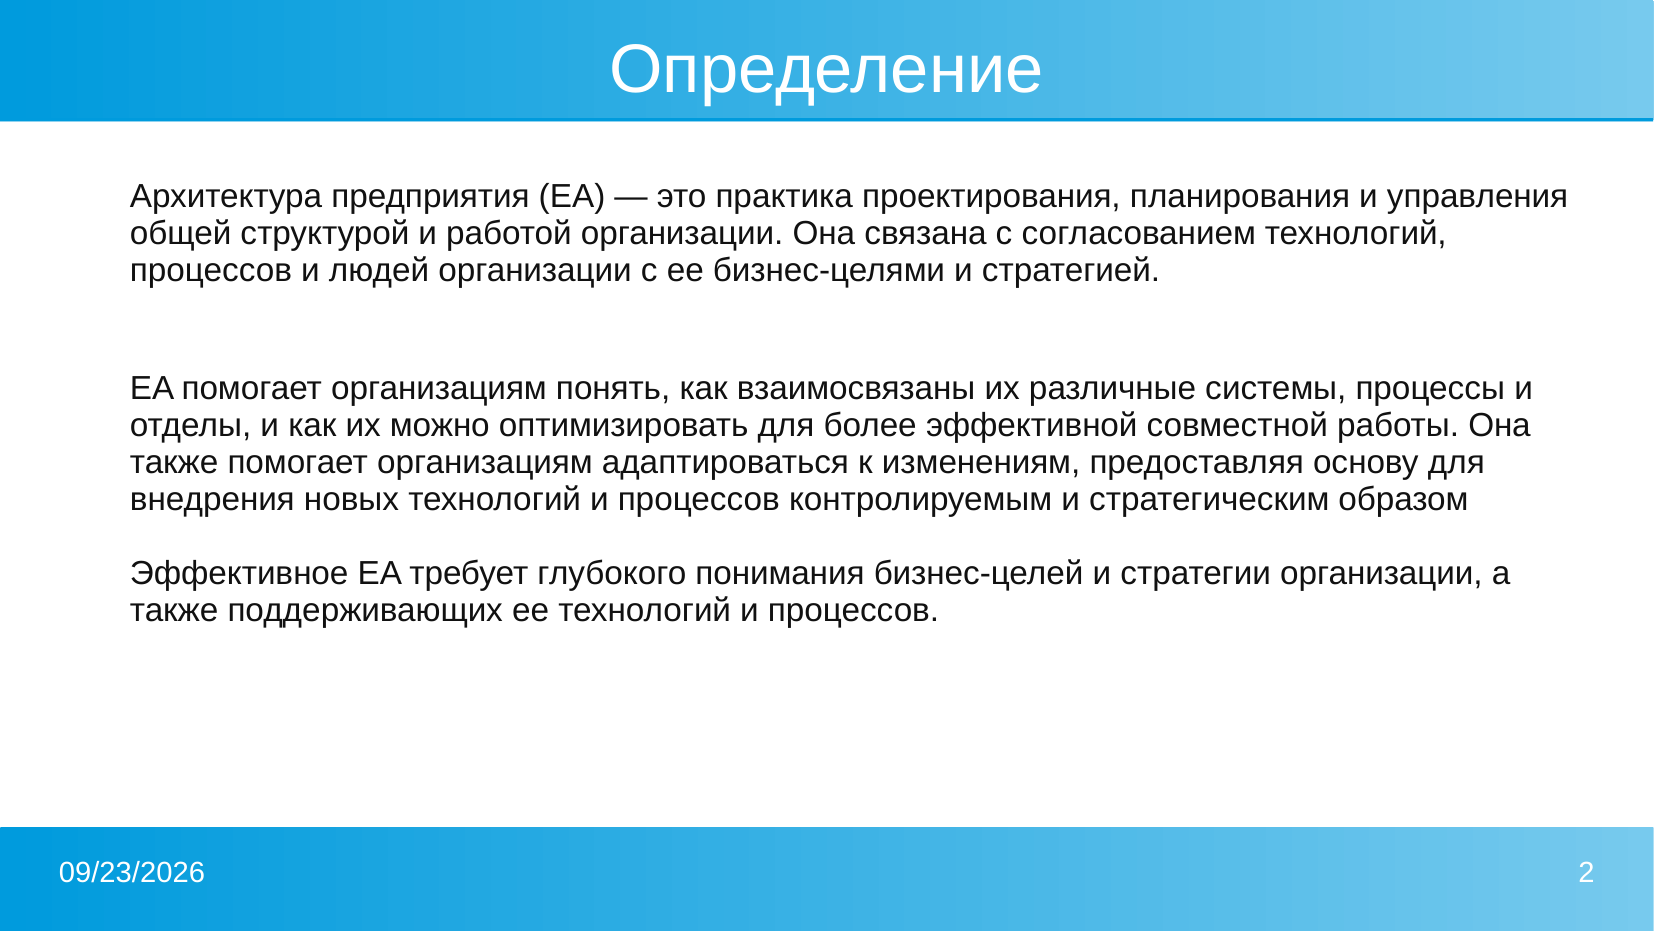

# Определение
Архитектура предприятия (EA) — это практика проектирования, планирования и управления общей структурой и работой организации. Она связана с согласованием технологий, процессов и людей организации с ее бизнес-целями и стратегией.
EA помогает организациям понять, как взаимосвязаны их различные системы, процессы и отделы, и как их можно оптимизировать для более эффективной совместной работы. Она также помогает организациям адаптироваться к изменениям, предоставляя основу для внедрения новых технологий и процессов контролируемым и стратегическим образом
Эффективное EA требует глубокого понимания бизнес-целей и стратегии организации, а также поддерживающих ее технологий и процессов.
2